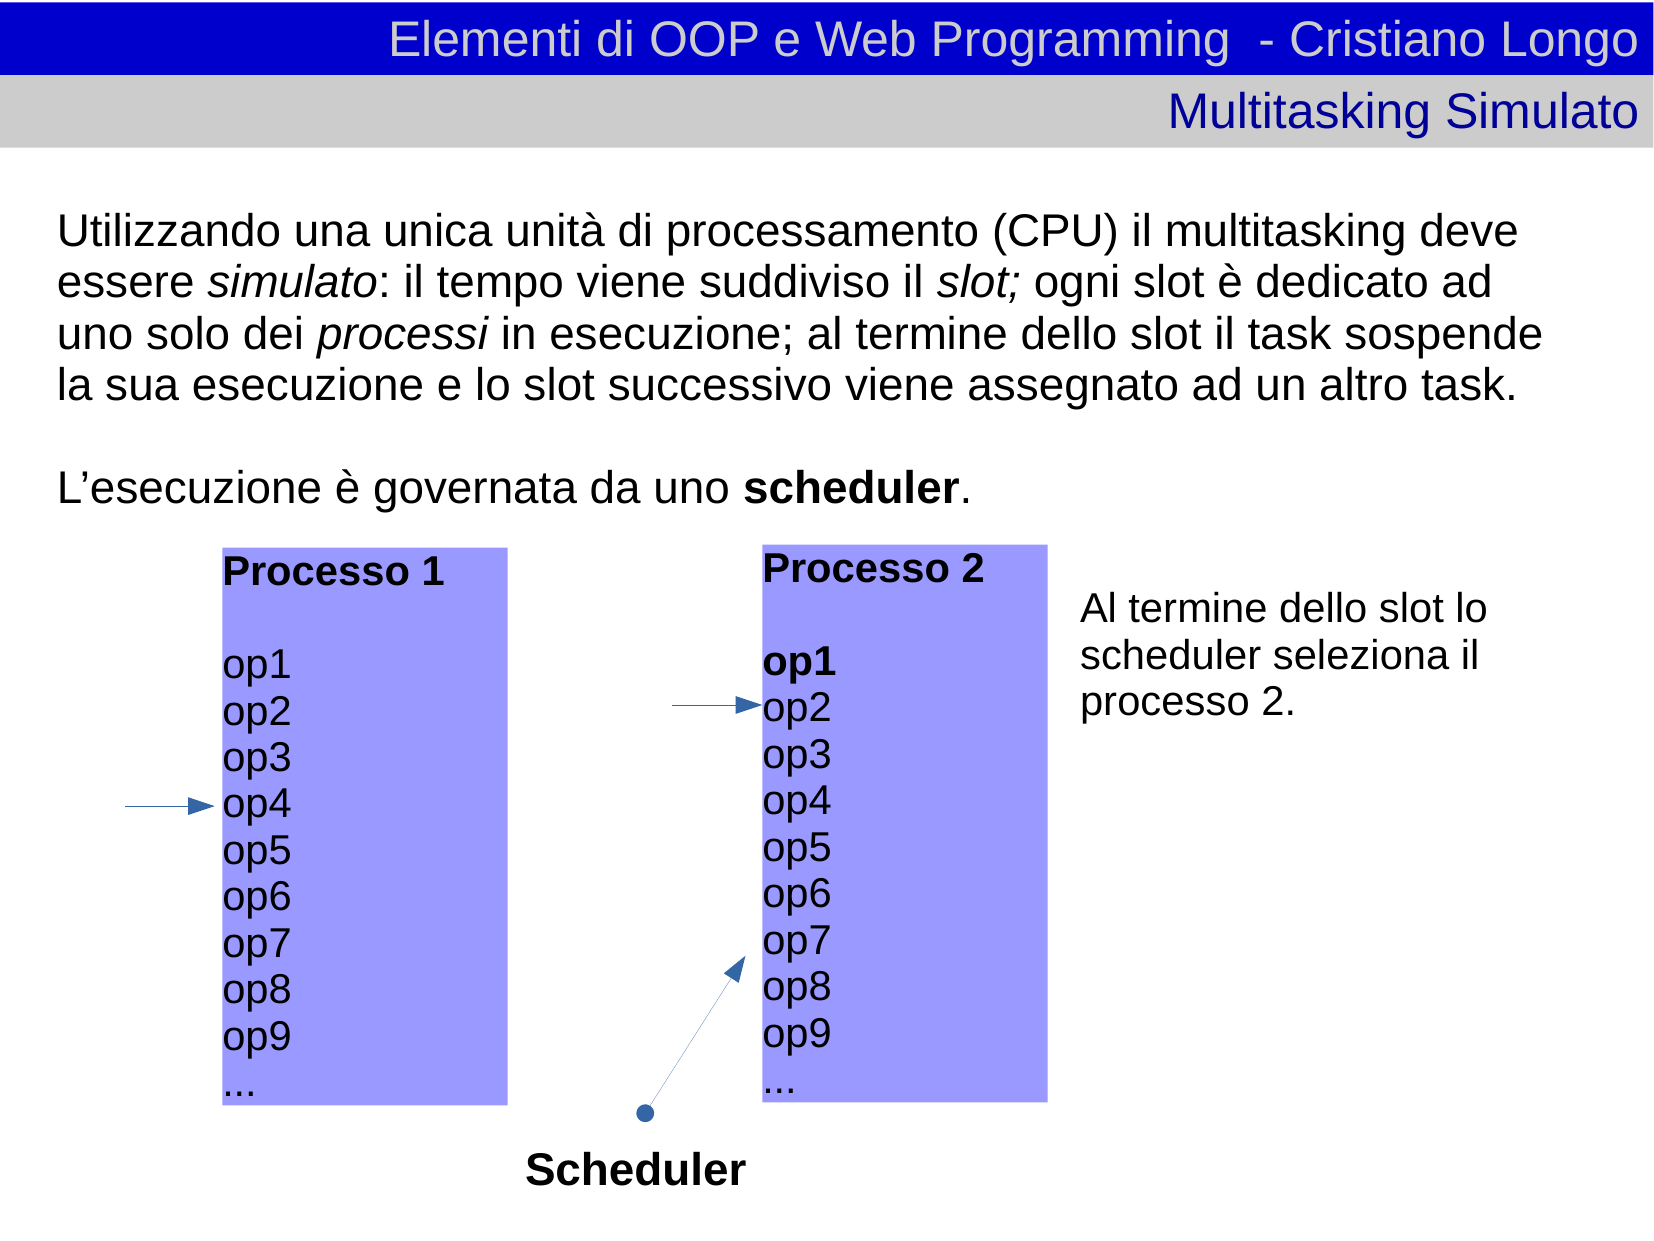

# Elementi di OOP e Web Programming - Cristiano Longo
Multitasking Simulato
Utilizzando una unica unità di processamento (CPU) il multitasking deve essere simulato: il tempo viene suddiviso il slot; ogni slot è dedicato ad uno solo dei processi in esecuzione; al termine dello slot il task sospende la sua esecuzione e lo slot successivo viene assegnato ad un altro task.
L’esecuzione è governata da uno scheduler.
Processo 2
op1
op2
op3
op4
op5
op6
op7
op8
op9
...
Processo 1
op1
op2
op3
op4
op5
op6
op7
op8
op9
...
Al termine dello slot lo scheduler seleziona il processo 2.
	Scheduler